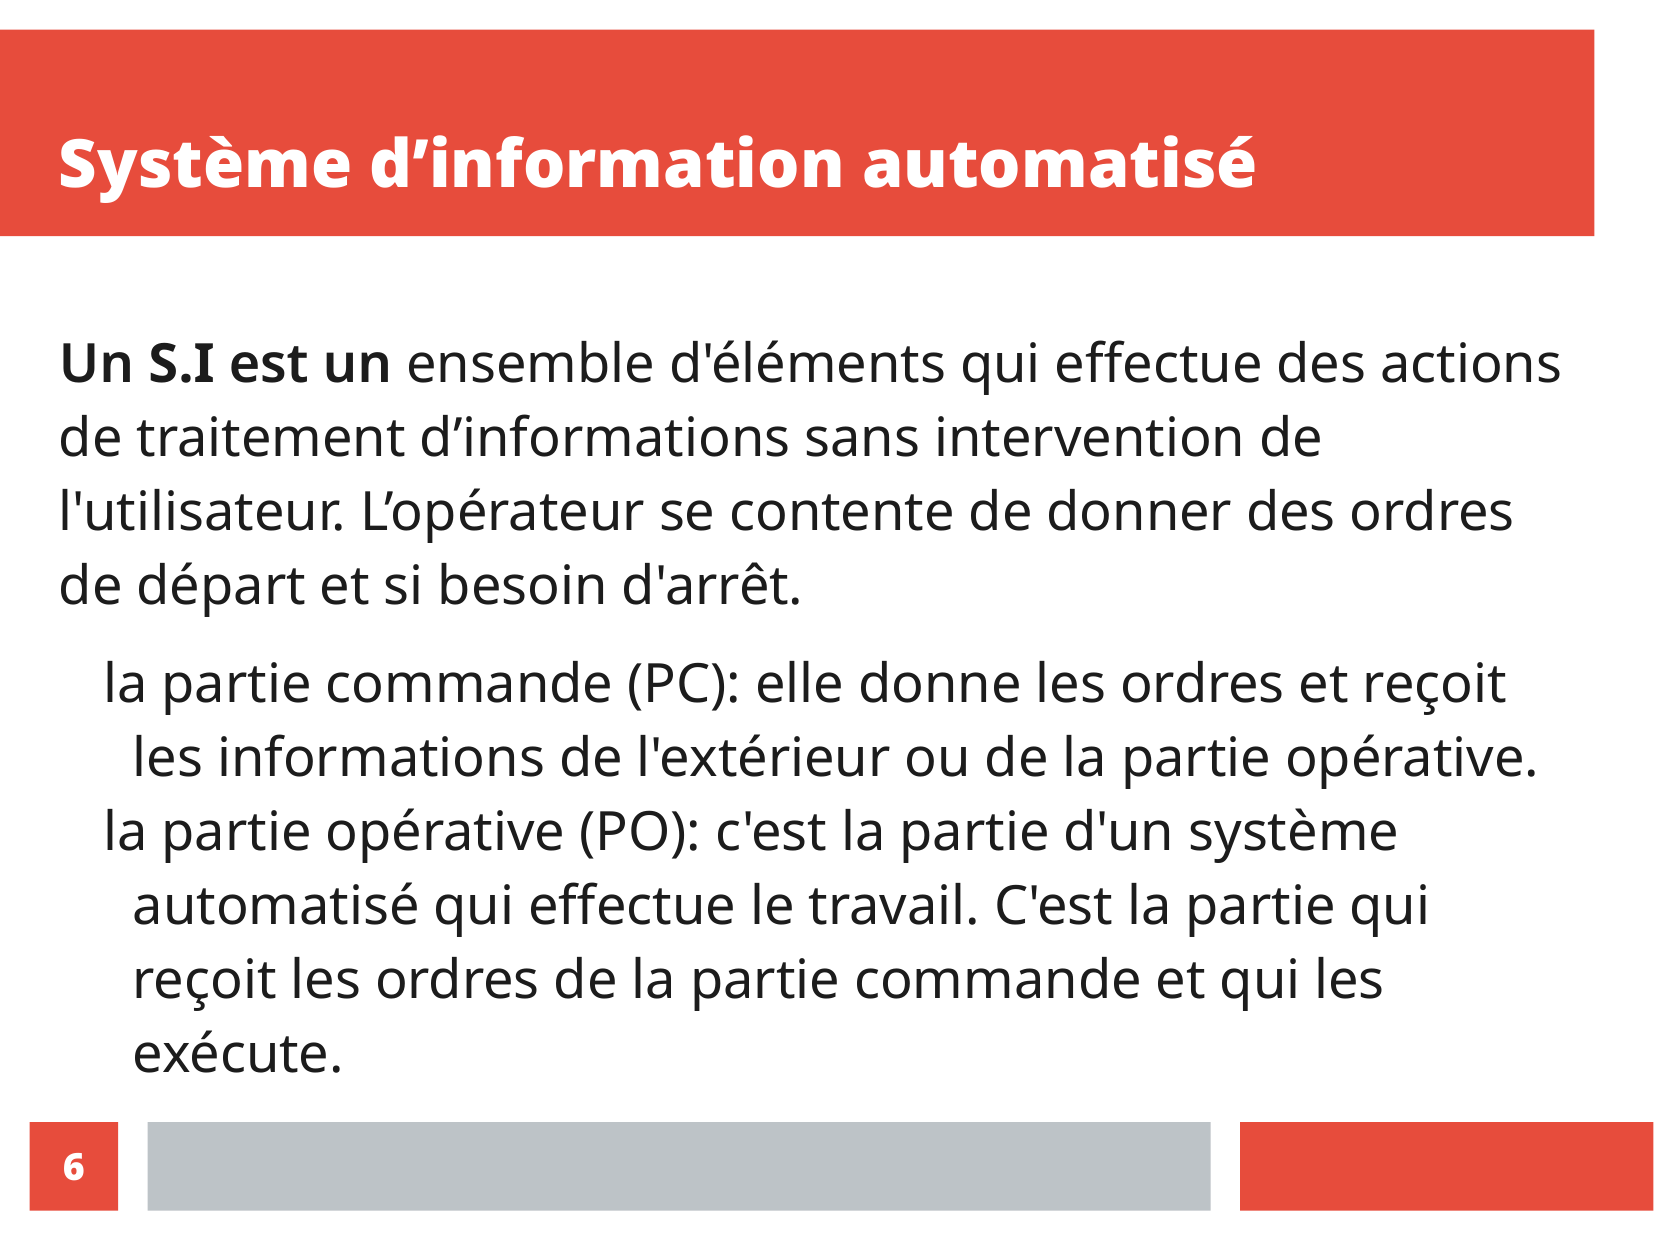

# Système d’information automatisé
Un S.I est un ensemble d'éléments qui effectue des actions de traitement d’informations sans intervention de l'utilisateur. L’opérateur se contente de donner des ordres de départ et si besoin d'arrêt.
la partie commande (PC): elle donne les ordres et reçoit les informations de l'extérieur ou de la partie opérative.
la partie opérative (PO): c'est la partie d'un système automatisé qui effectue le travail. C'est la partie qui reçoit les ordres de la partie commande et qui les exécute.
6